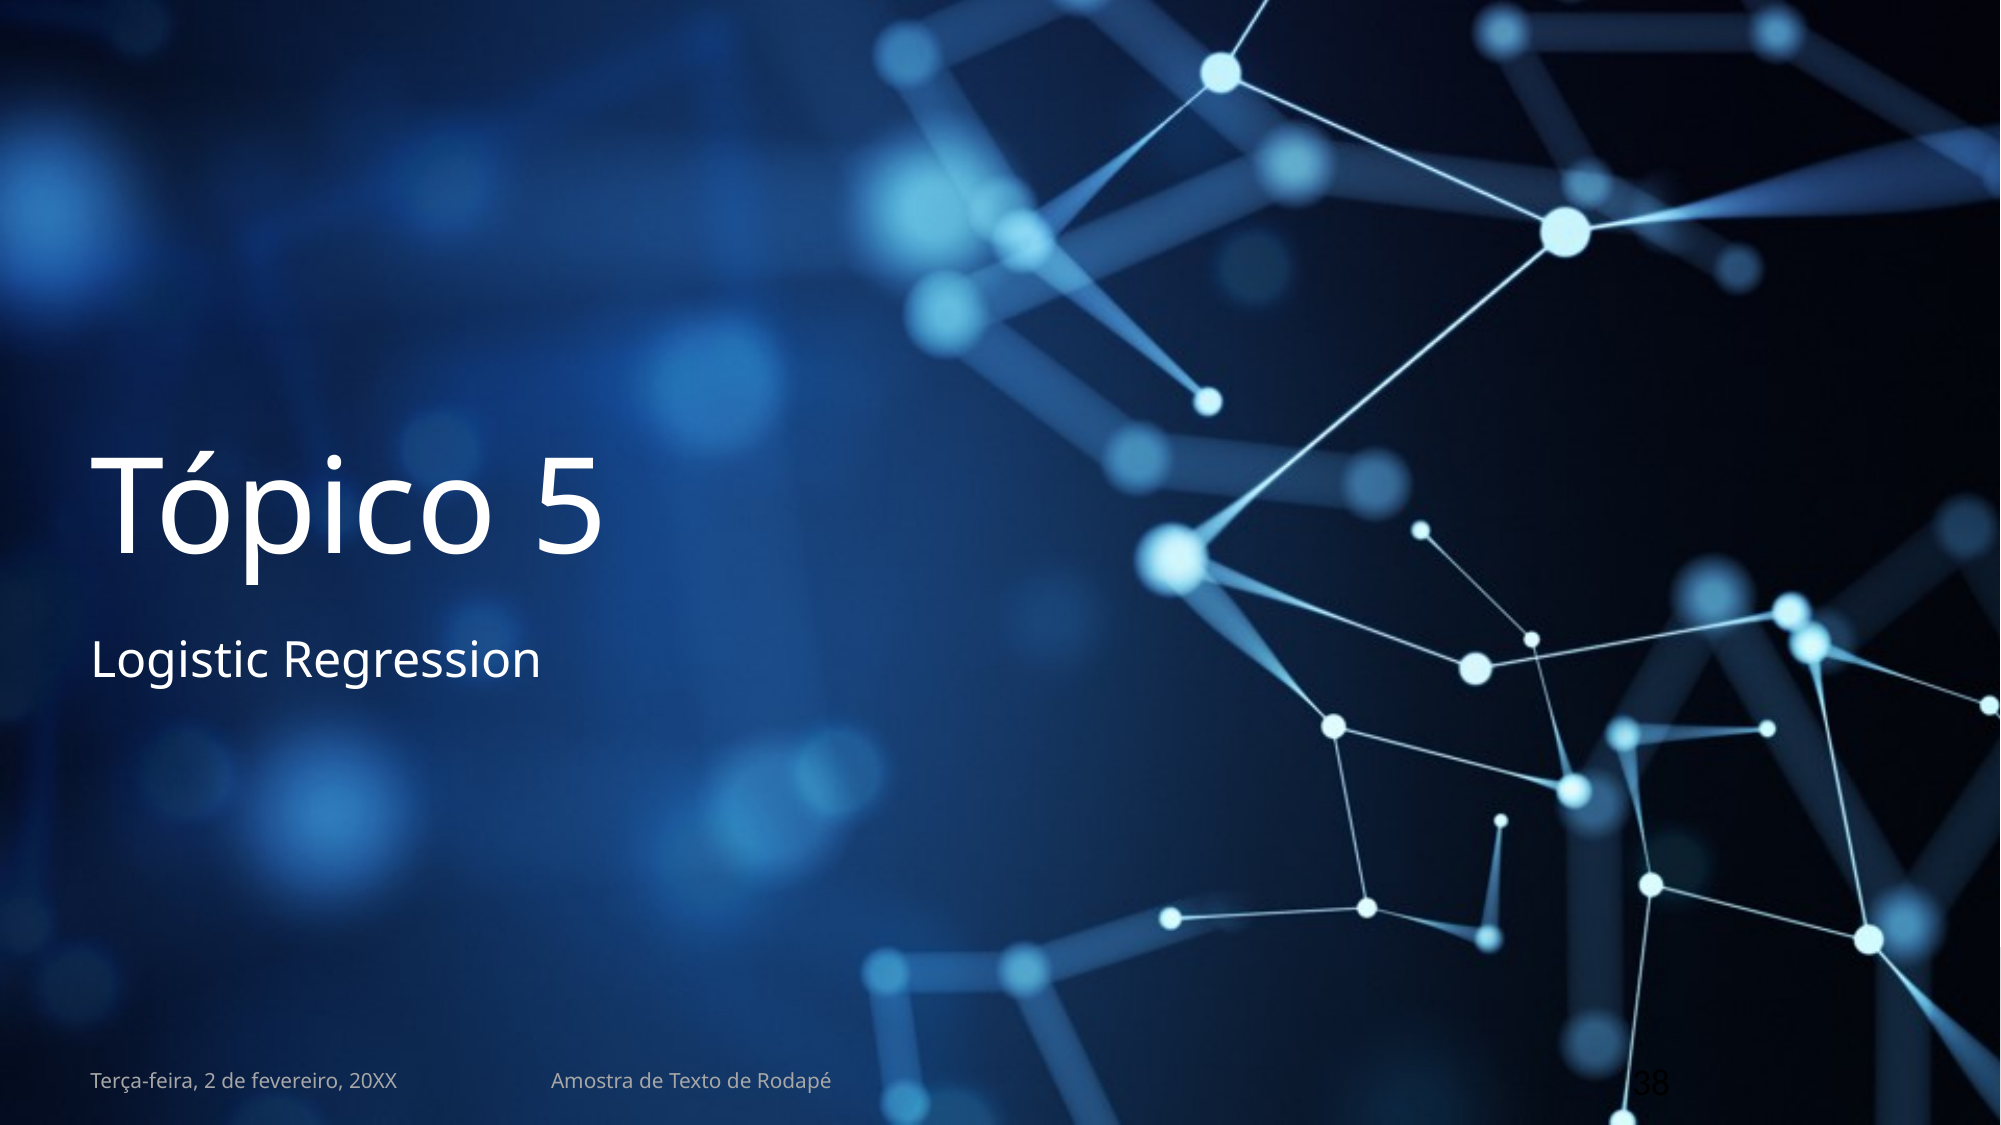

# Tópico 5
Logistic Regression
Terça-feira, 2 de fevereiro, 20XX
Amostra de Texto de Rodapé